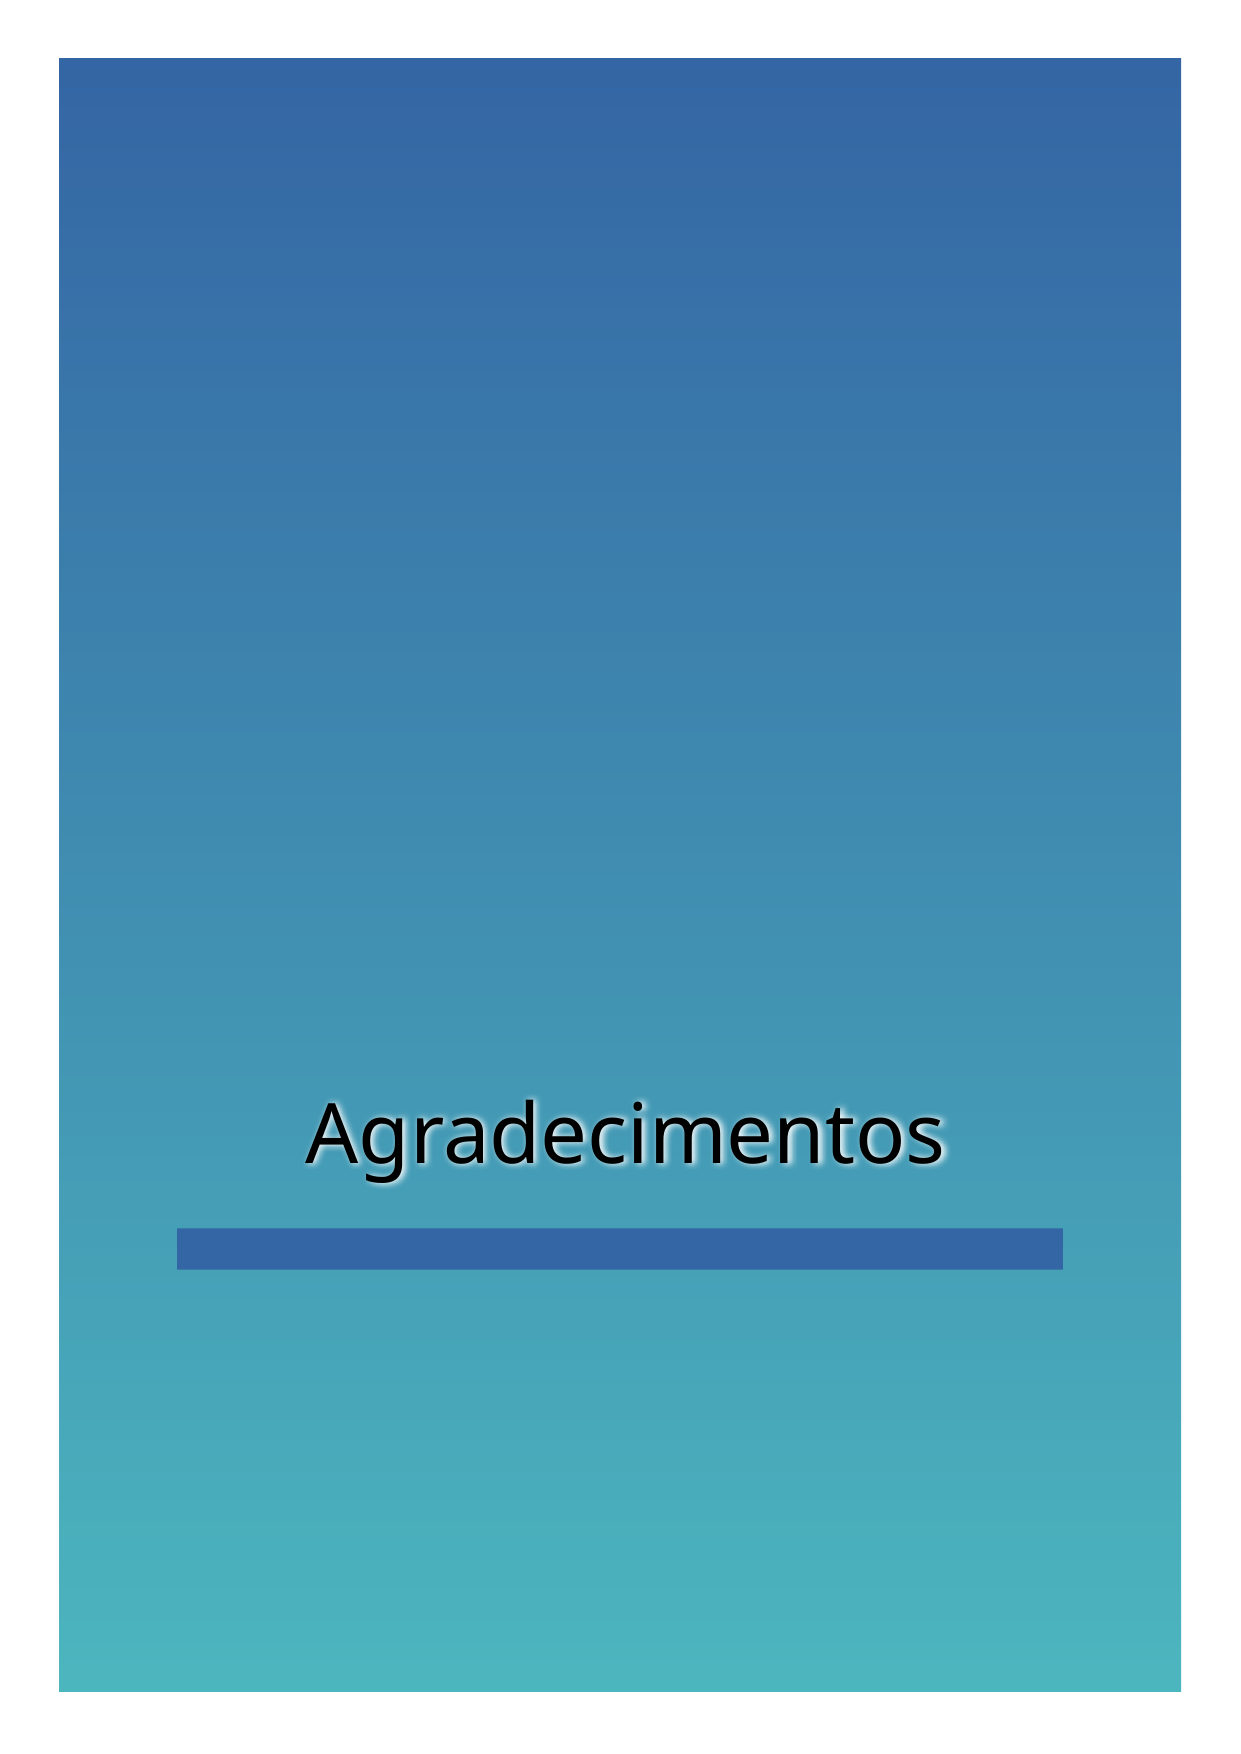

# Agradecimentos
JavaFX e CSS - Michel Alves
18